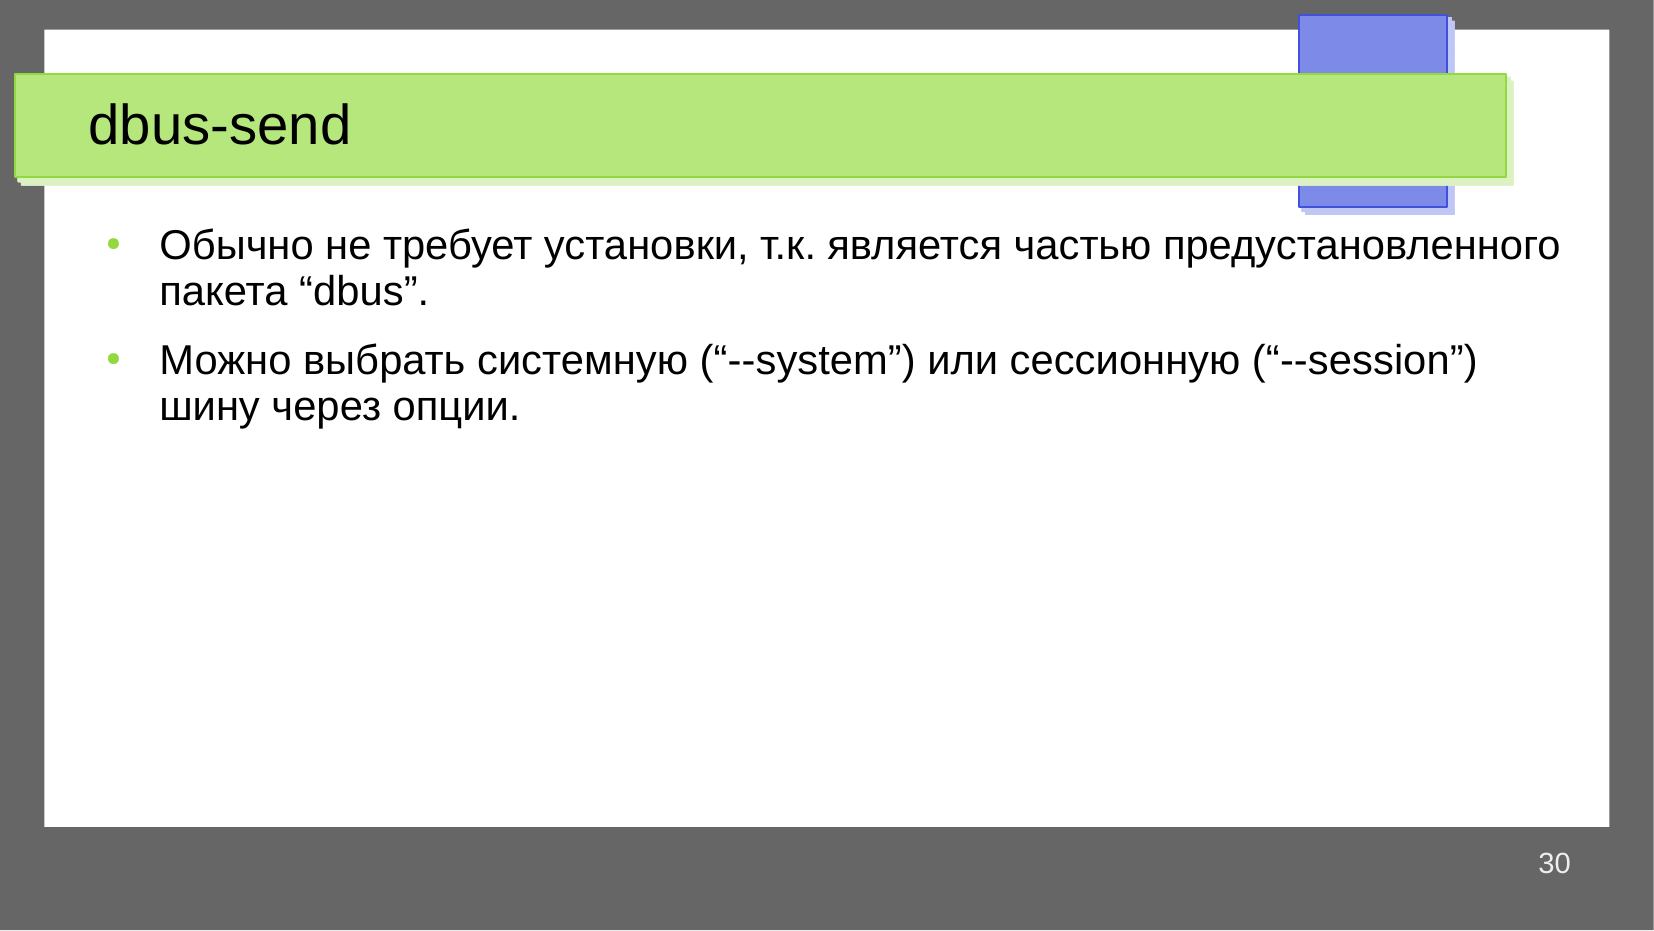

# dbus-send
Обычно не требует установки, т.к. является частью предустановленного пакета “dbus”.
Можно выбрать системную (“--system”) или сессионную (“--session”) шину через опции.
30